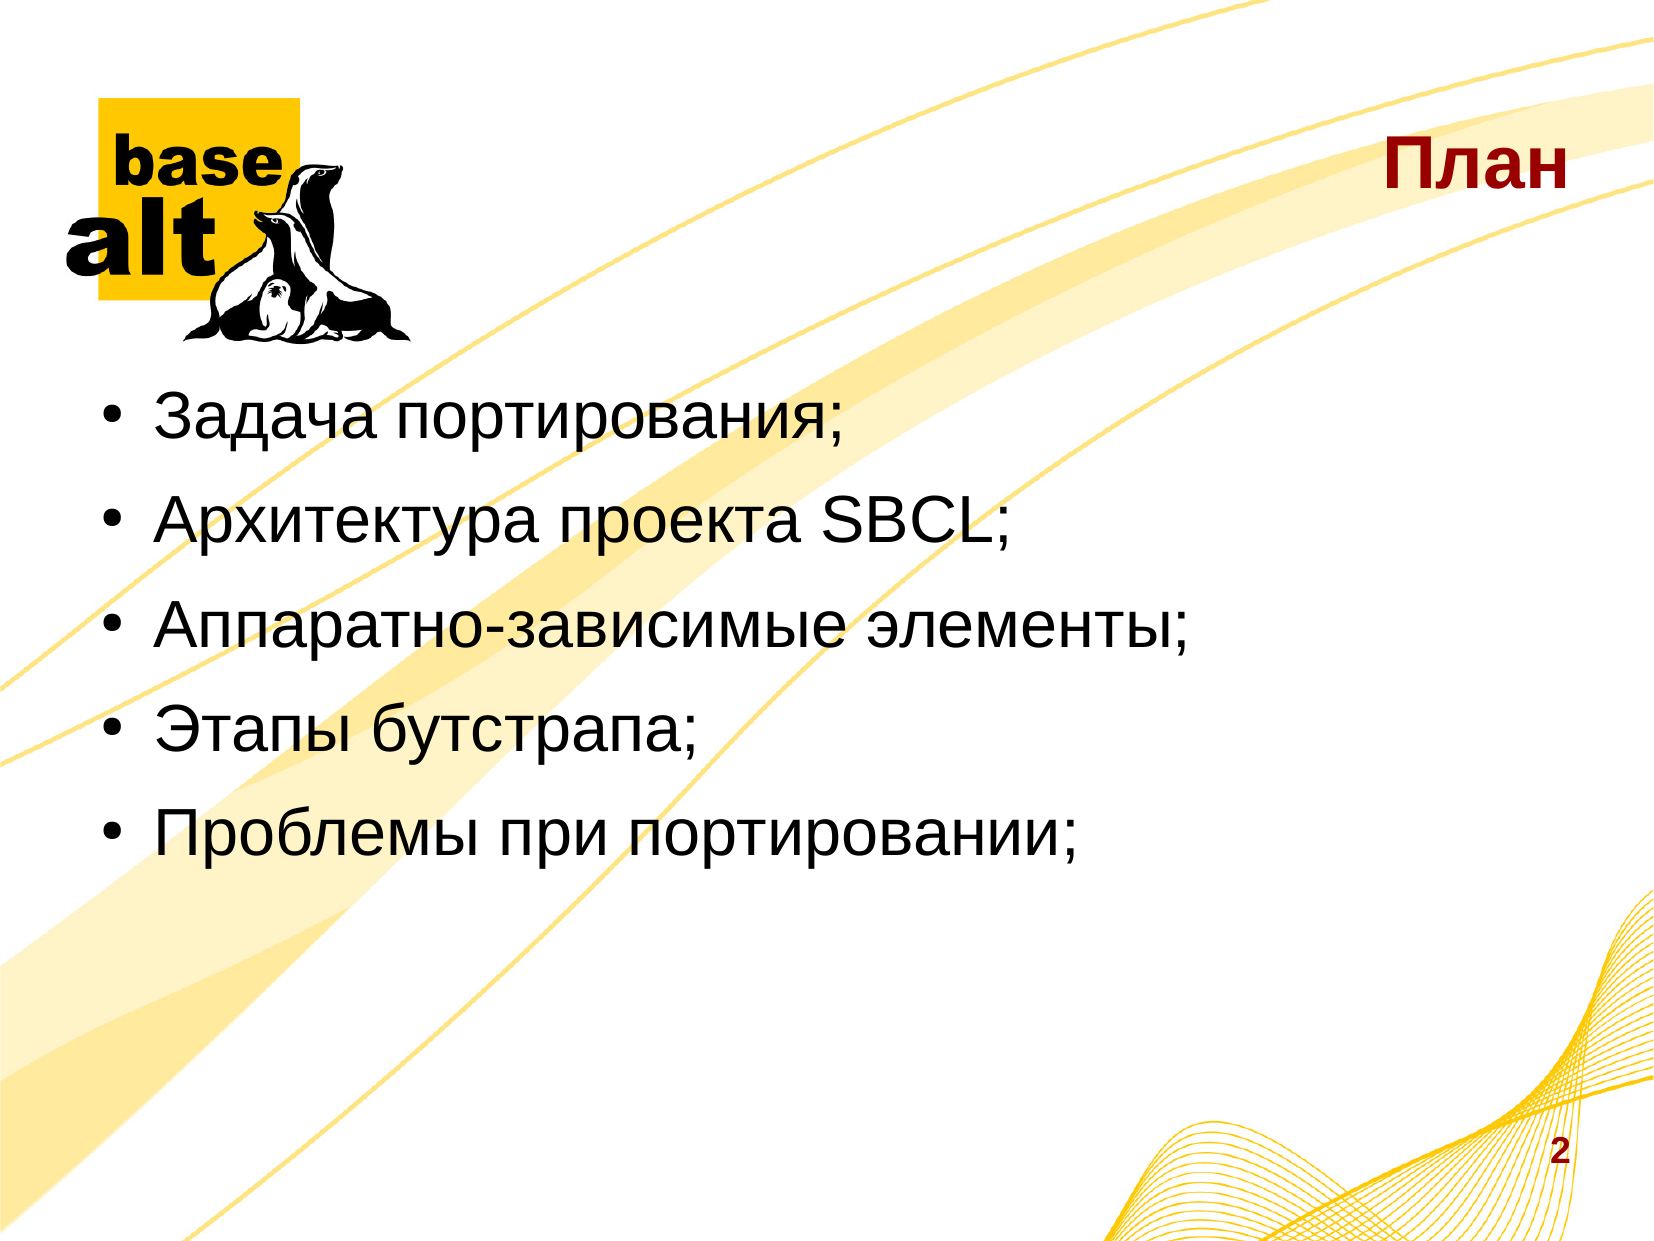

# План
Задача портирования;
Архитектура проекта SBCL;
Аппаратно-зависимые элементы;
Этапы бутстрапа;
Проблемы при портировании;
2